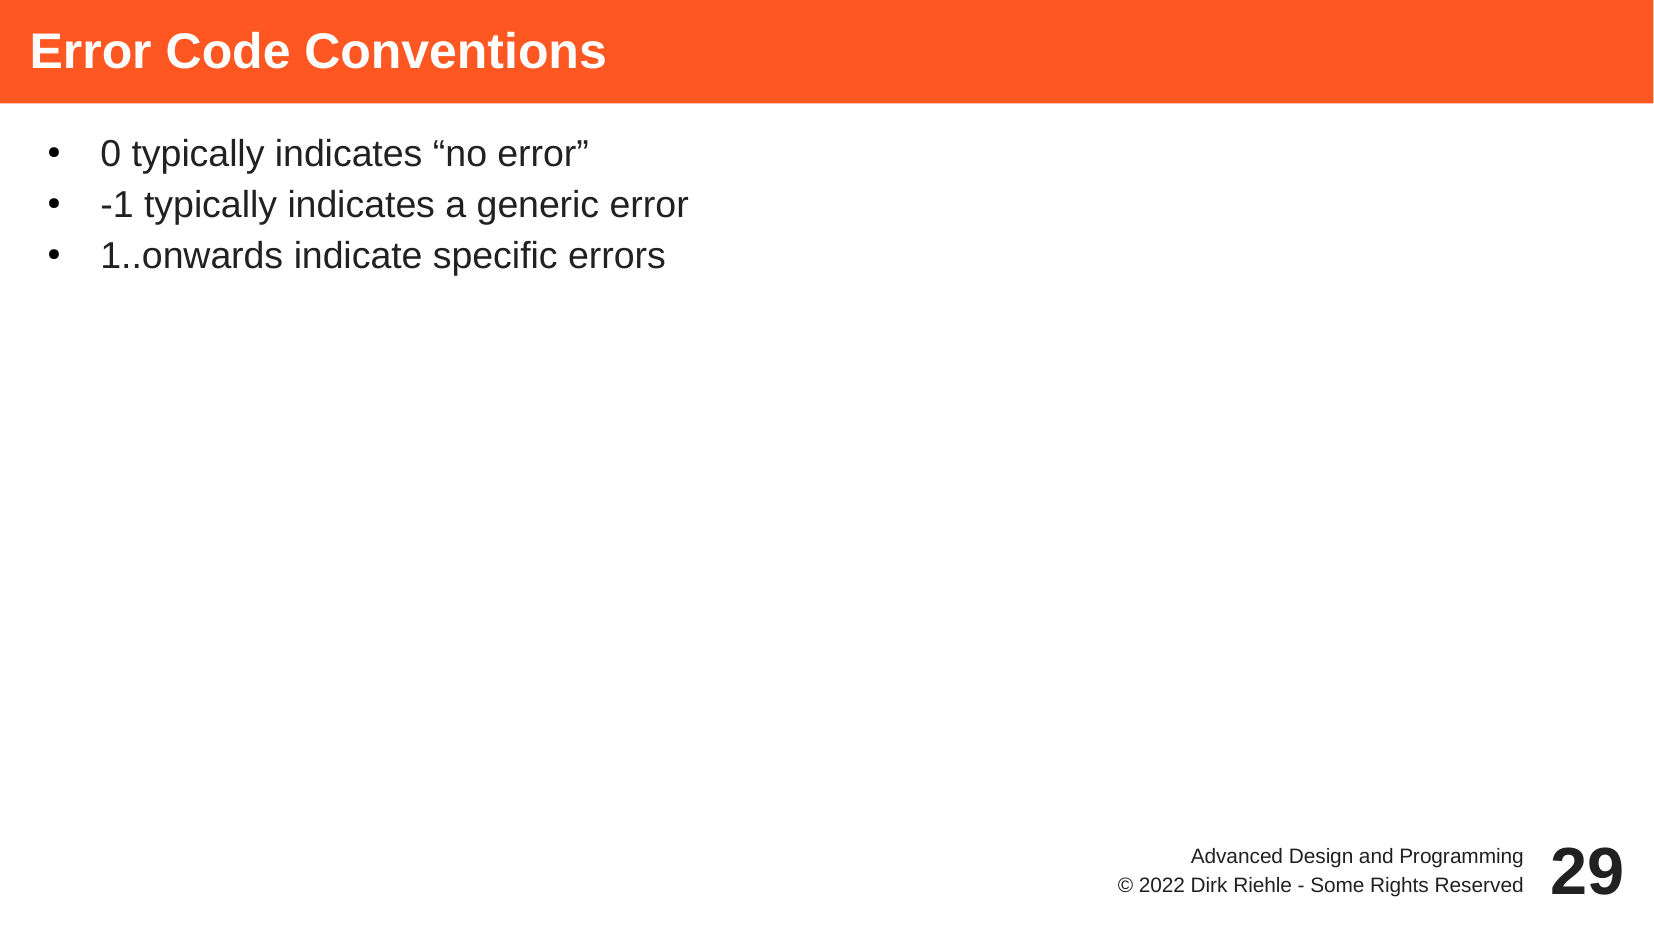

# Error Code Conventions
0 typically indicates “no error”
-1 typically indicates a generic error
1..onwards indicate specific errors
Advanced Design and Programming
29
© 2022 Dirk Riehle - Some Rights Reserved